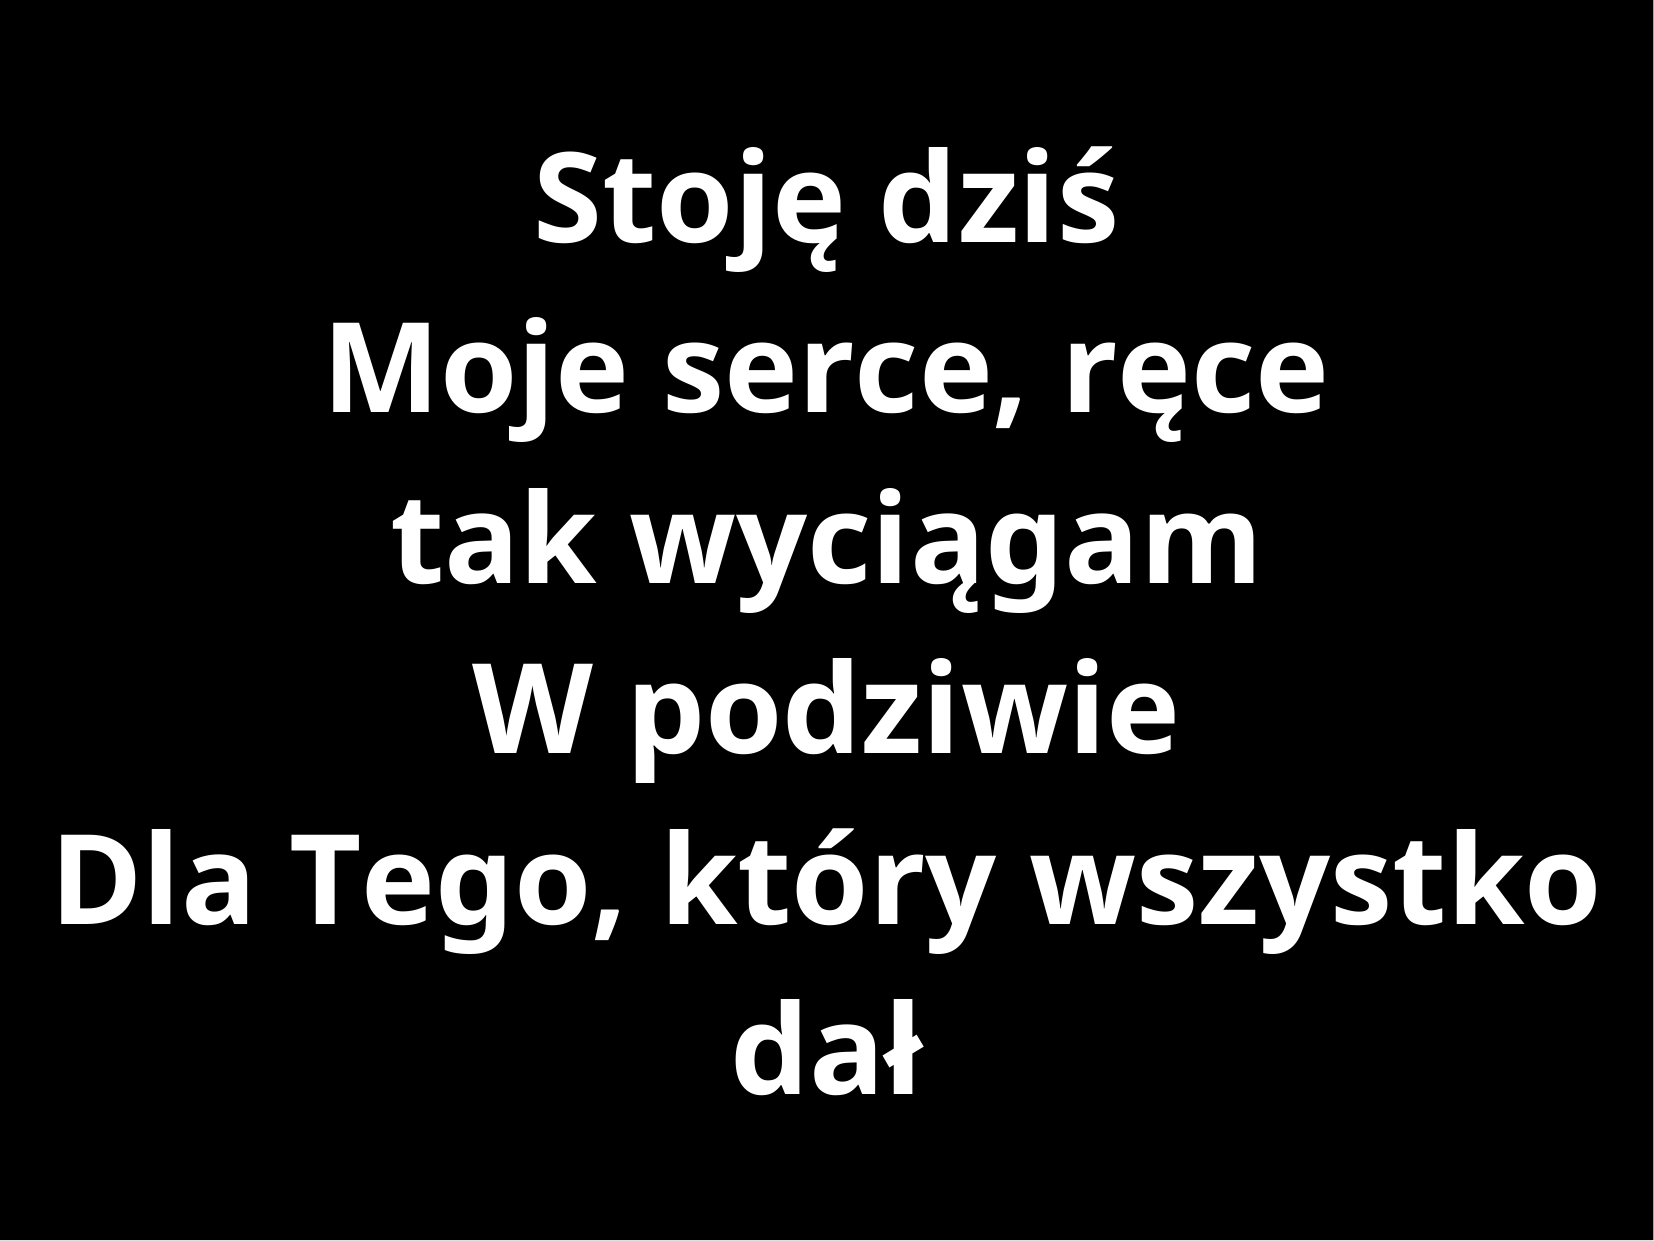

# Stoję dziś Moje serce, ręce tak wyciągam W podziwie Dla Tego, który wszystko dał